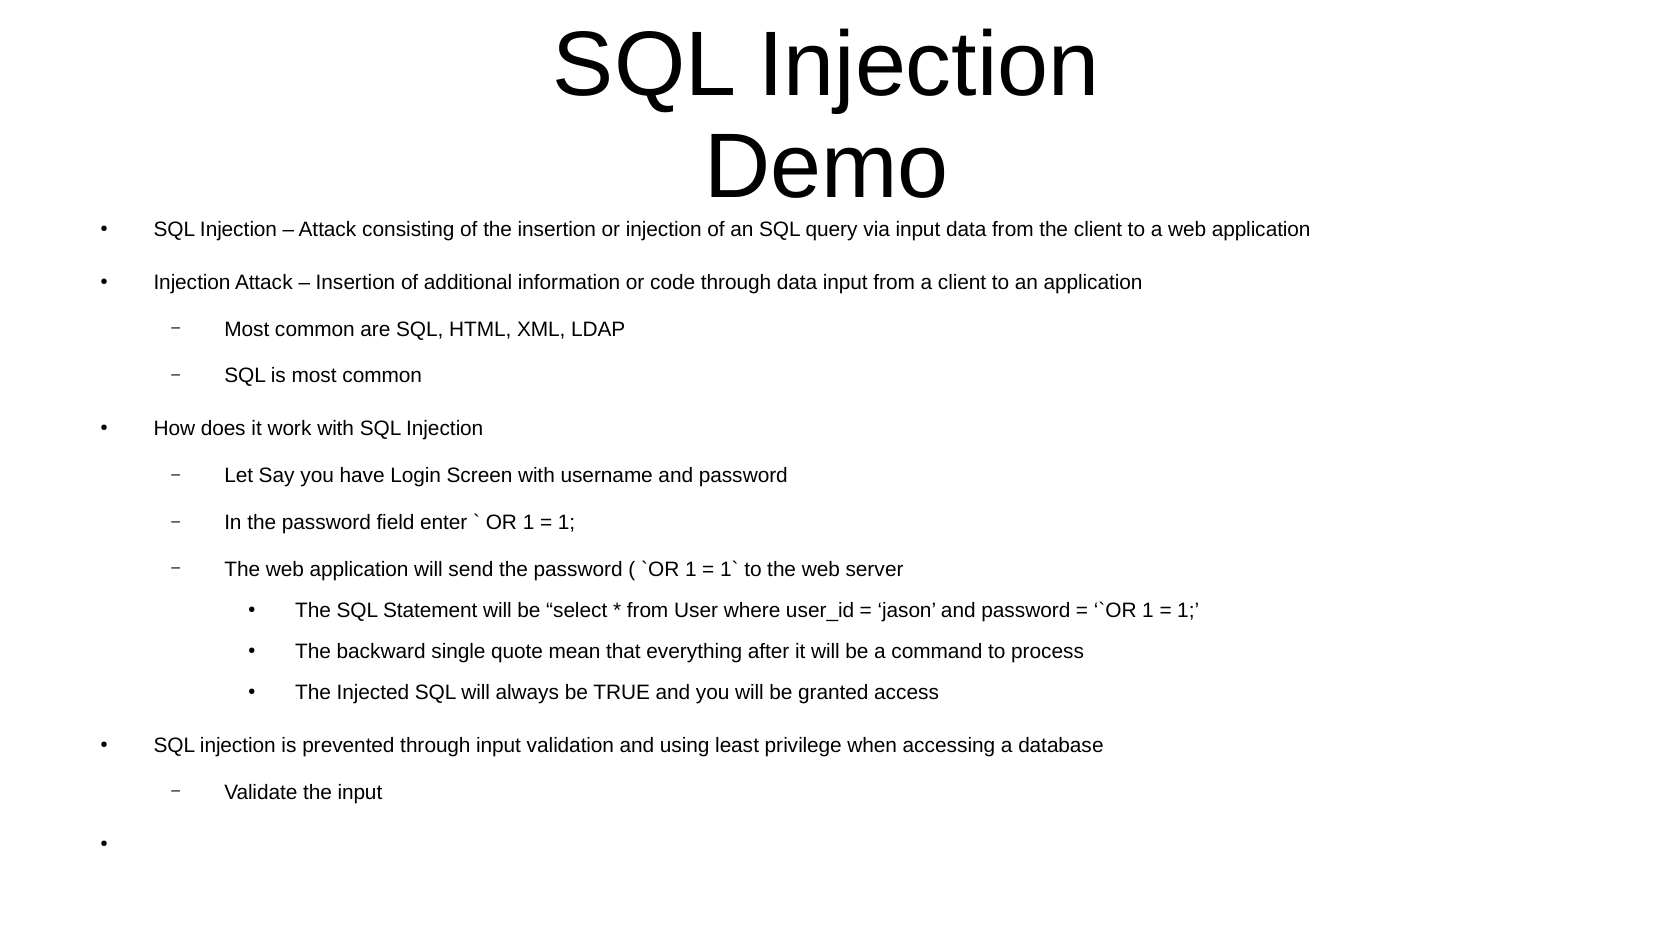

# SQL Injection Demo
SQL Injection – Attack consisting of the insertion or injection of an SQL query via input data from the client to a web application
Injection Attack – Insertion of additional information or code through data input from a client to an application
Most common are SQL, HTML, XML, LDAP
SQL is most common
How does it work with SQL Injection
Let Say you have Login Screen with username and password
In the password field enter ` OR 1 = 1;
The web application will send the password ( `OR 1 = 1` to the web server
The SQL Statement will be “select * from User where user_id = ‘jason’ and password = ‘`OR 1 = 1;’
The backward single quote mean that everything after it will be a command to process
The Injected SQL will always be TRUE and you will be granted access
SQL injection is prevented through input validation and using least privilege when accessing a database
Validate the input